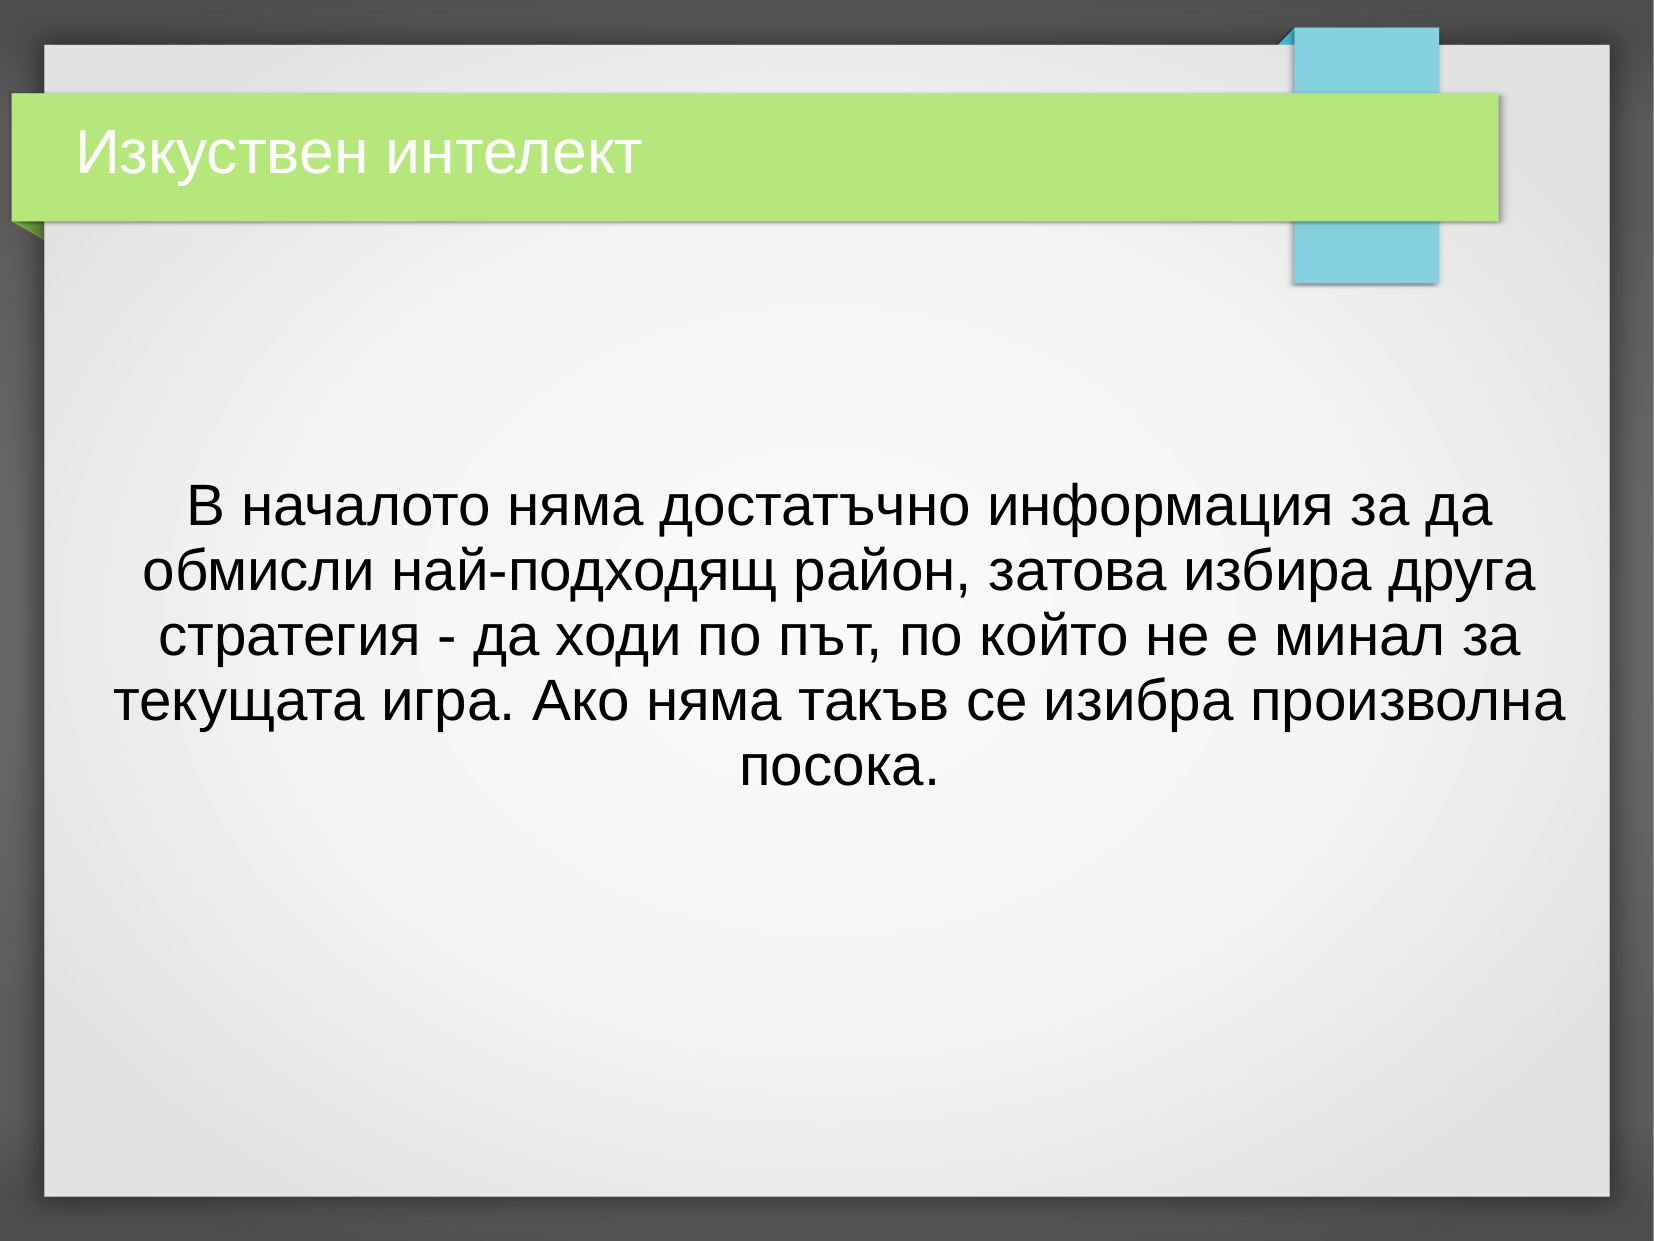

# Изкуствен интелект
В началото няма достатъчно информация за да обмисли най-подходящ район, затова избира друга стратегия - да ходи по път, по който не е минал за текущата игра. Ако няма такъв се изибра произволна посока.